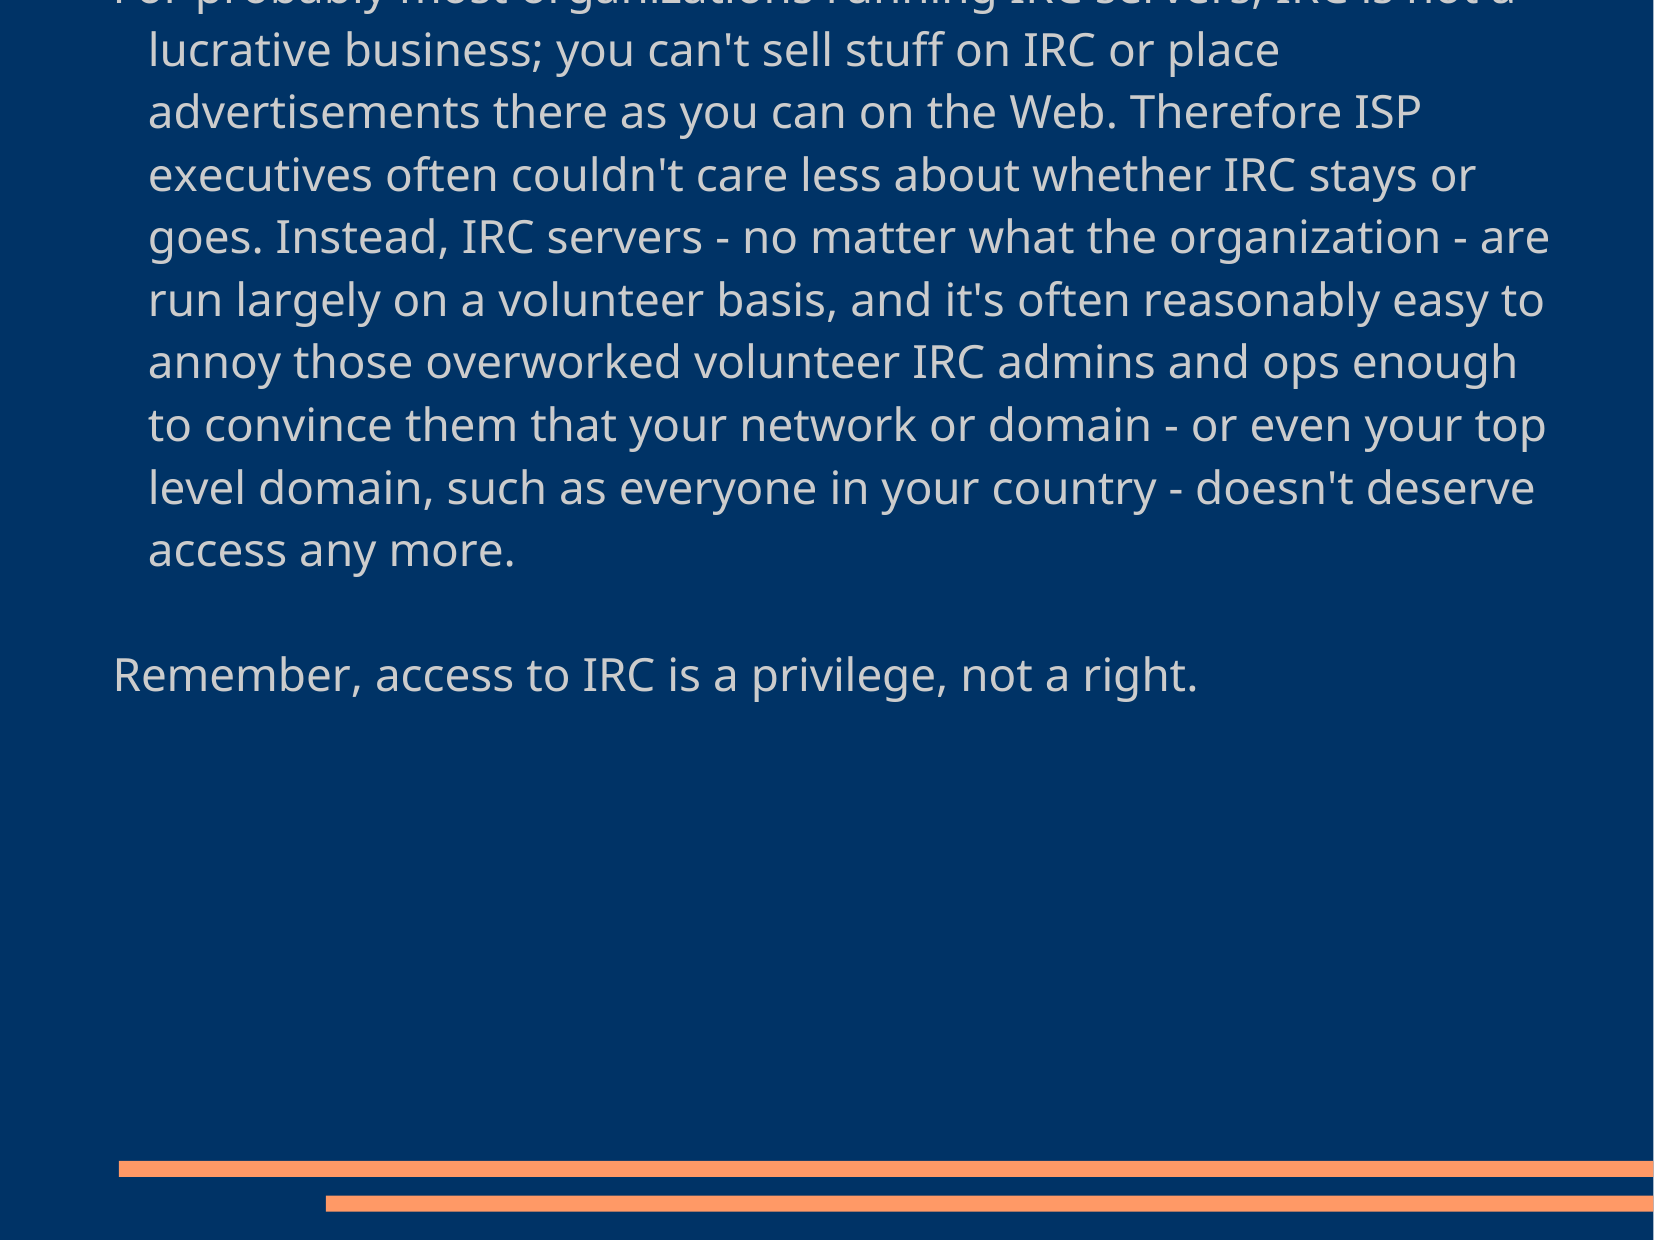

For probably most organizations running IRC servers, IRC is not a lucrative business; you can't sell stuff on IRC or place advertisements there as you can on the Web. Therefore ISP executives often couldn't care less about whether IRC stays or goes. Instead, IRC servers - no matter what the organization - are run largely on a volunteer basis, and it's often reasonably easy to annoy those overworked volunteer IRC admins and ops enough to convince them that your network or domain - or even your top level domain, such as everyone in your country - doesn't deserve access any more.
Remember, access to IRC is a privilege, not a right.
#